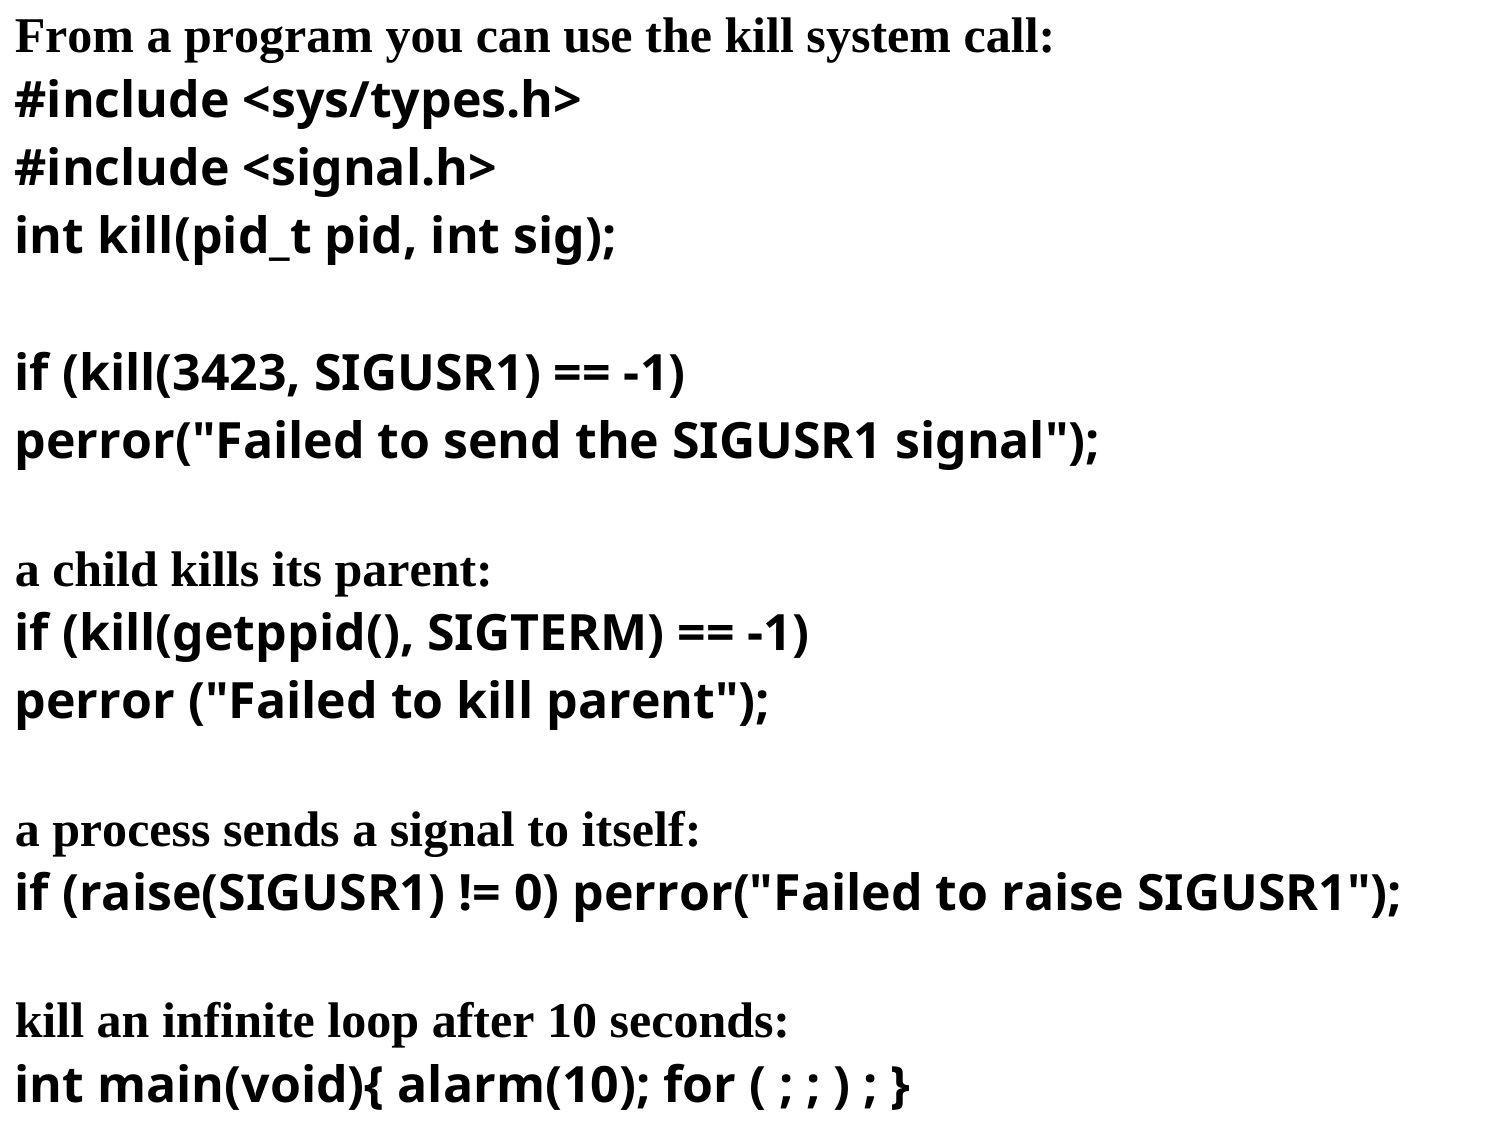

# From a program you can use the kill system call: #include <sys/types.h> #include <signal.h> int kill(pid_t pid, int sig); if (kill(3423, SIGUSR1) == -1) perror("Failed to send the SIGUSR1 signal"); a child kills its parent: if (kill(getppid(), SIGTERM) == -1) perror ("Failed to kill parent"); a process sends a signal to itself: if (raise(SIGUSR1) != 0) perror("Failed to raise SIGUSR1"); kill an infinite loop after 10 seconds: int main(void){ alarm(10); for ( ; ; ) ; }